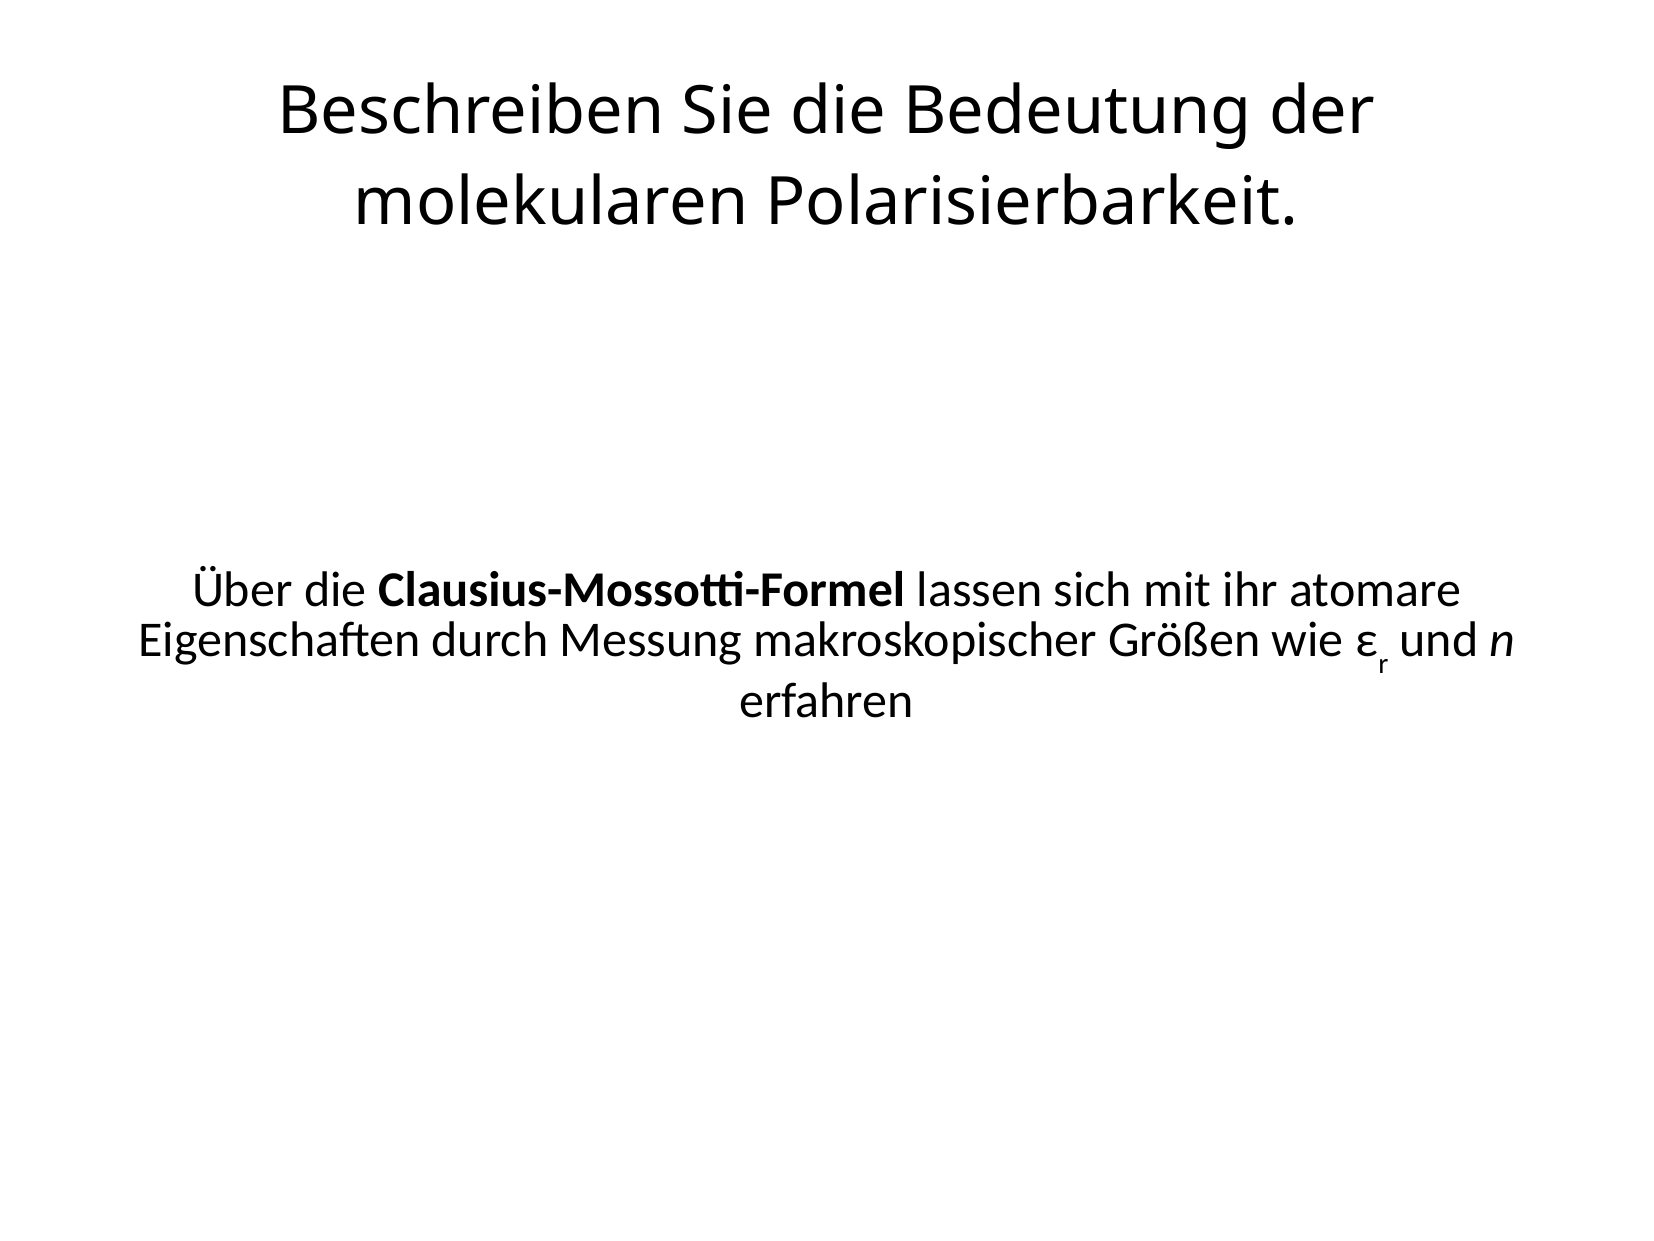

# Beschreiben Sie die Bedeutung der molekularen Polarisierbarkeit.
Über die Clausius-Mossotti-Formel lassen sich mit ihr atomare Eigenschaften durch Messung makroskopischer Größen wie εr und n erfahren